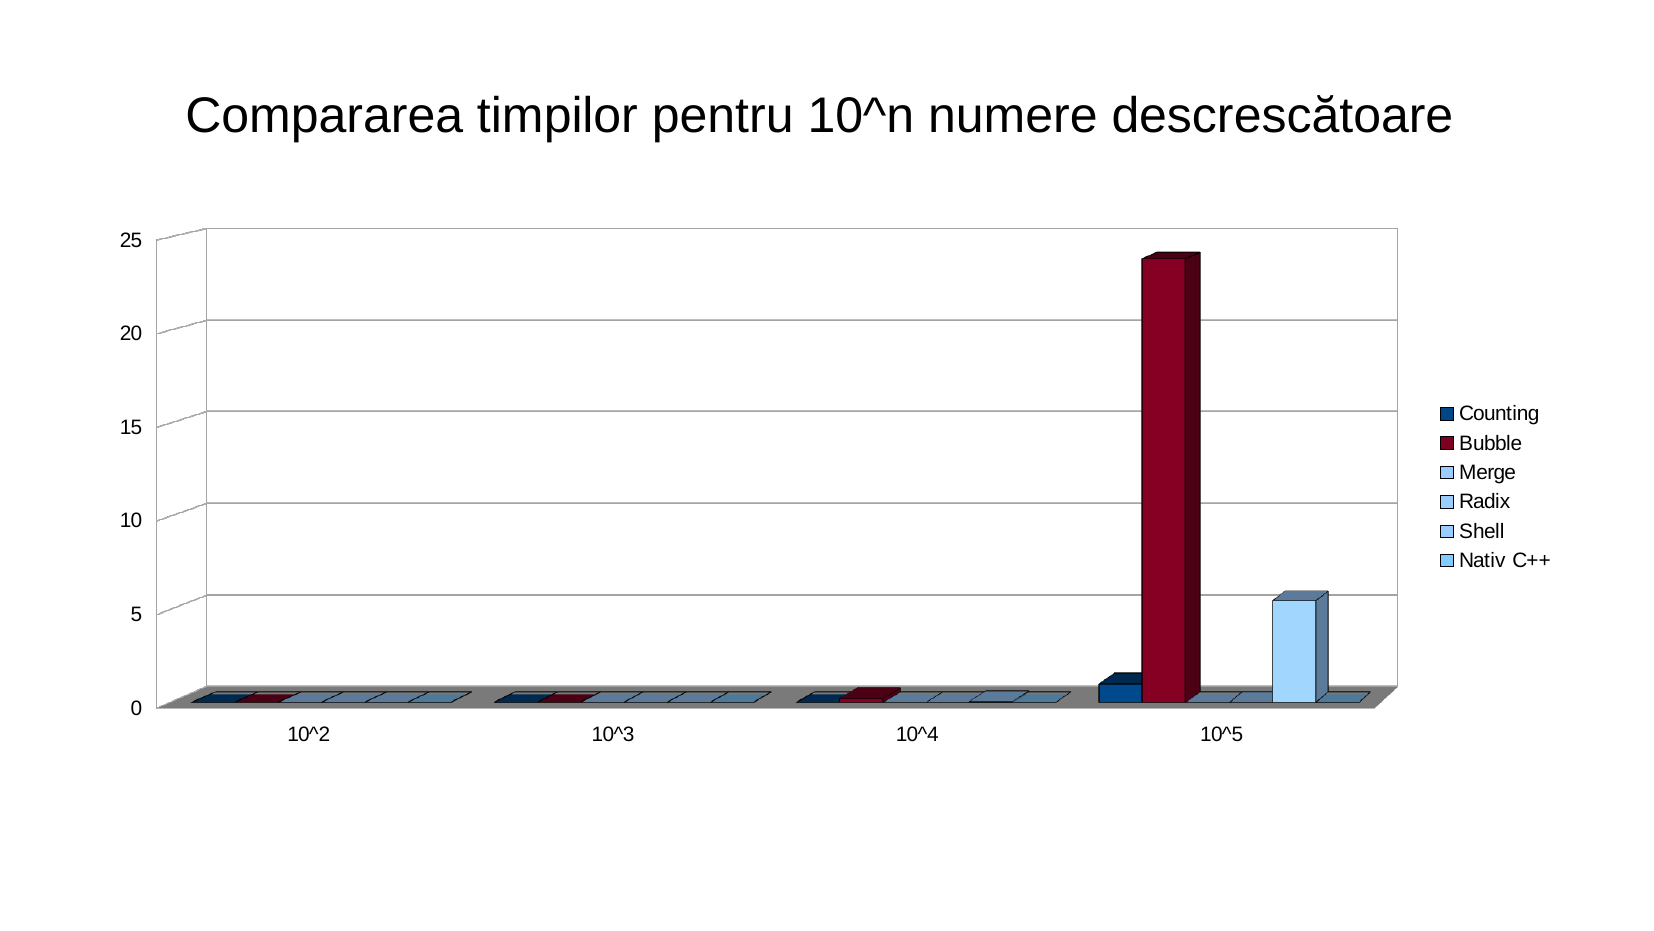

# Compararea timpilor pentru 10^n numere descrescătoare
[unsupported chart]